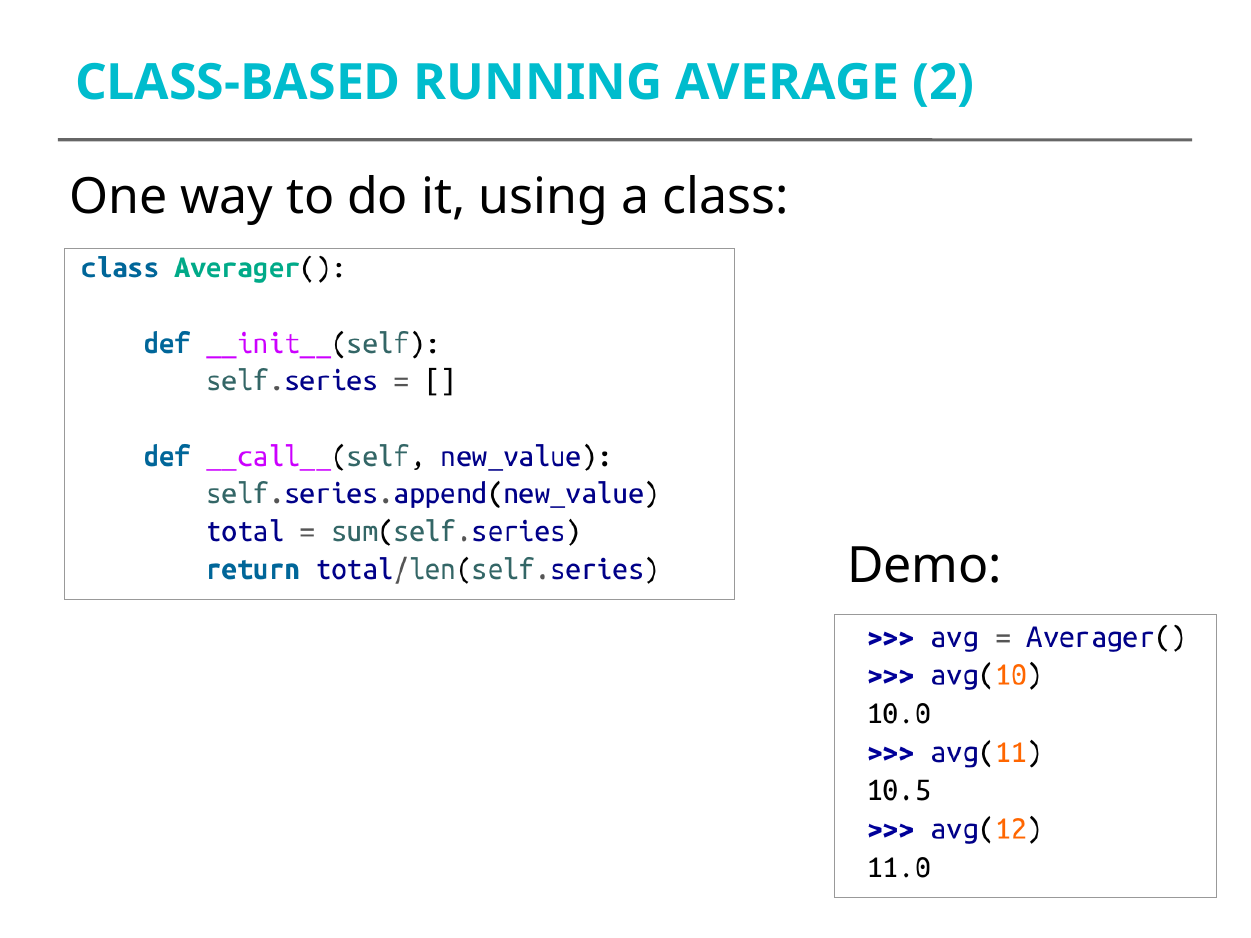

# CLASS-BASED RUNNING AVERAGE (2)
One way to do it, using a class:
Demo: